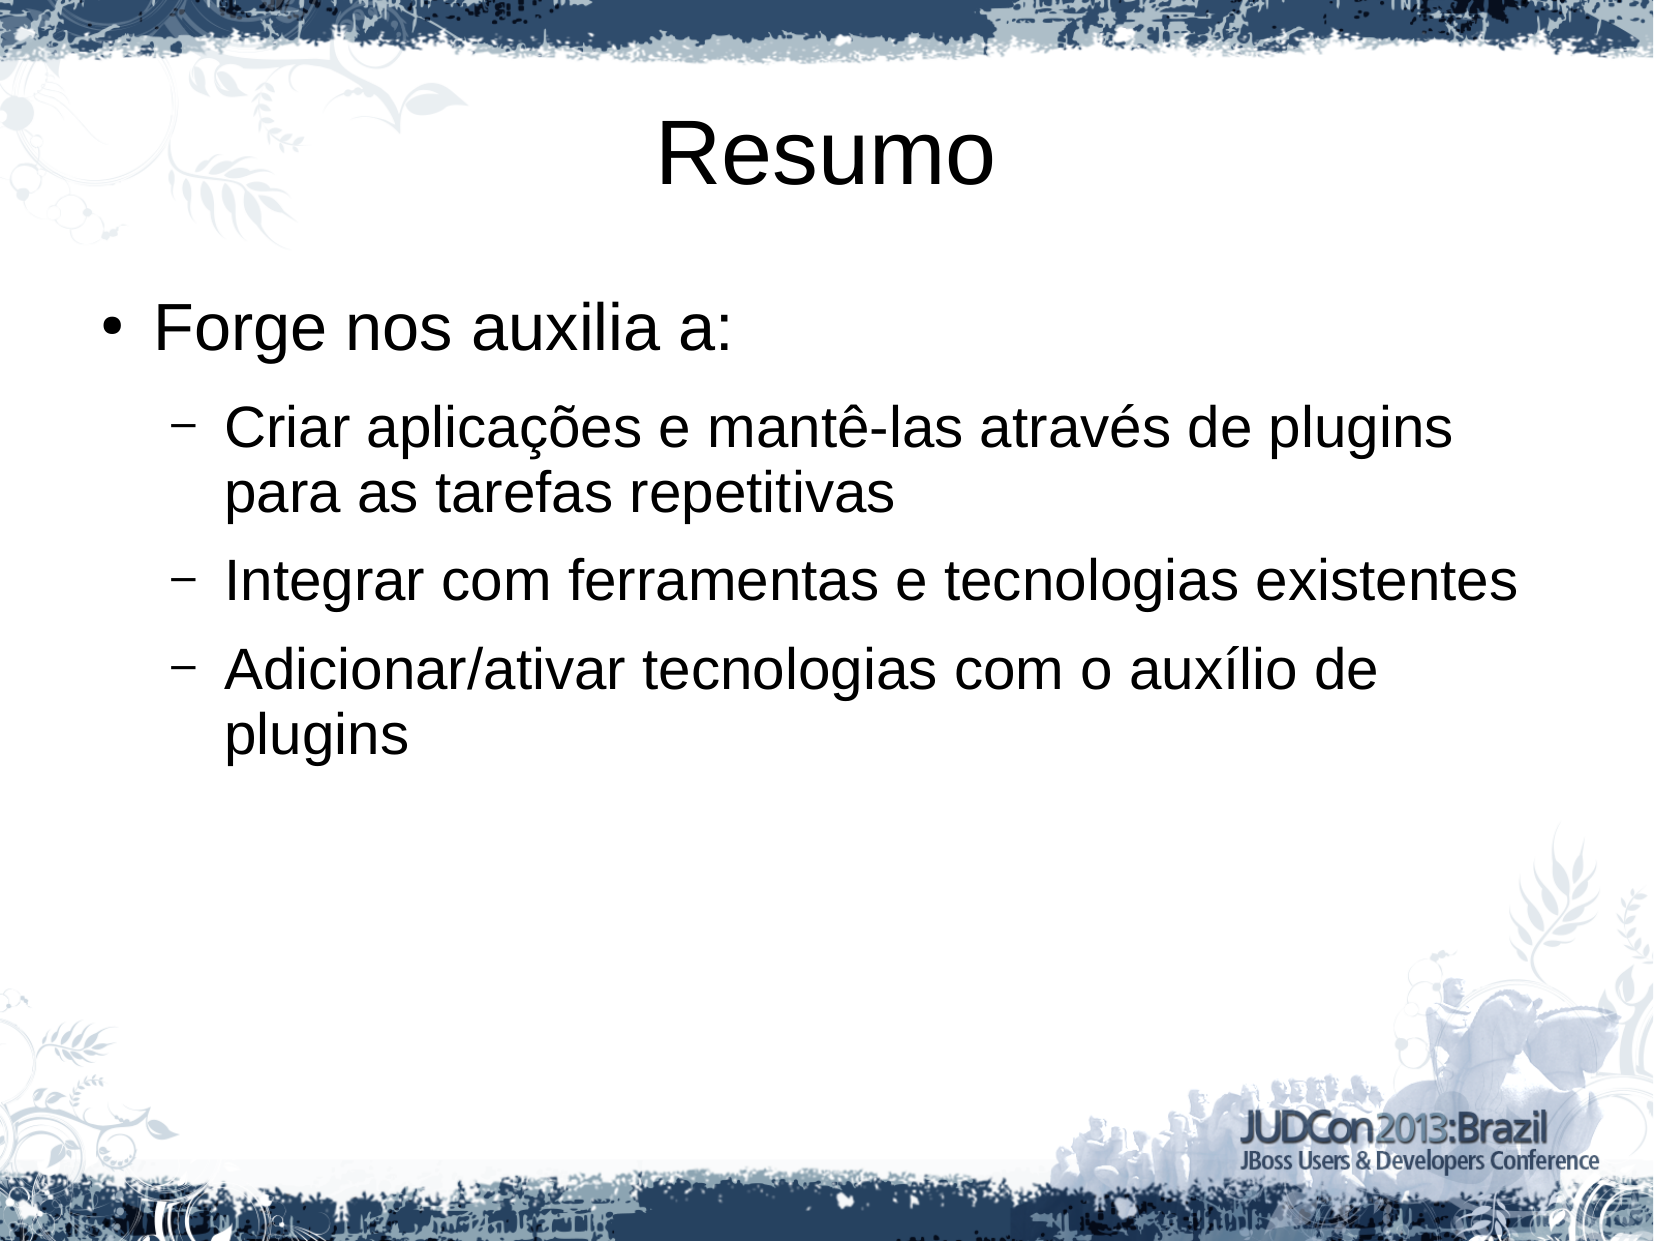

# Resumo
Forge nos auxilia a:
Criar aplicações e mantê-las através de plugins para as tarefas repetitivas
Integrar com ferramentas e tecnologias existentes
Adicionar/ativar tecnologias com o auxílio de plugins